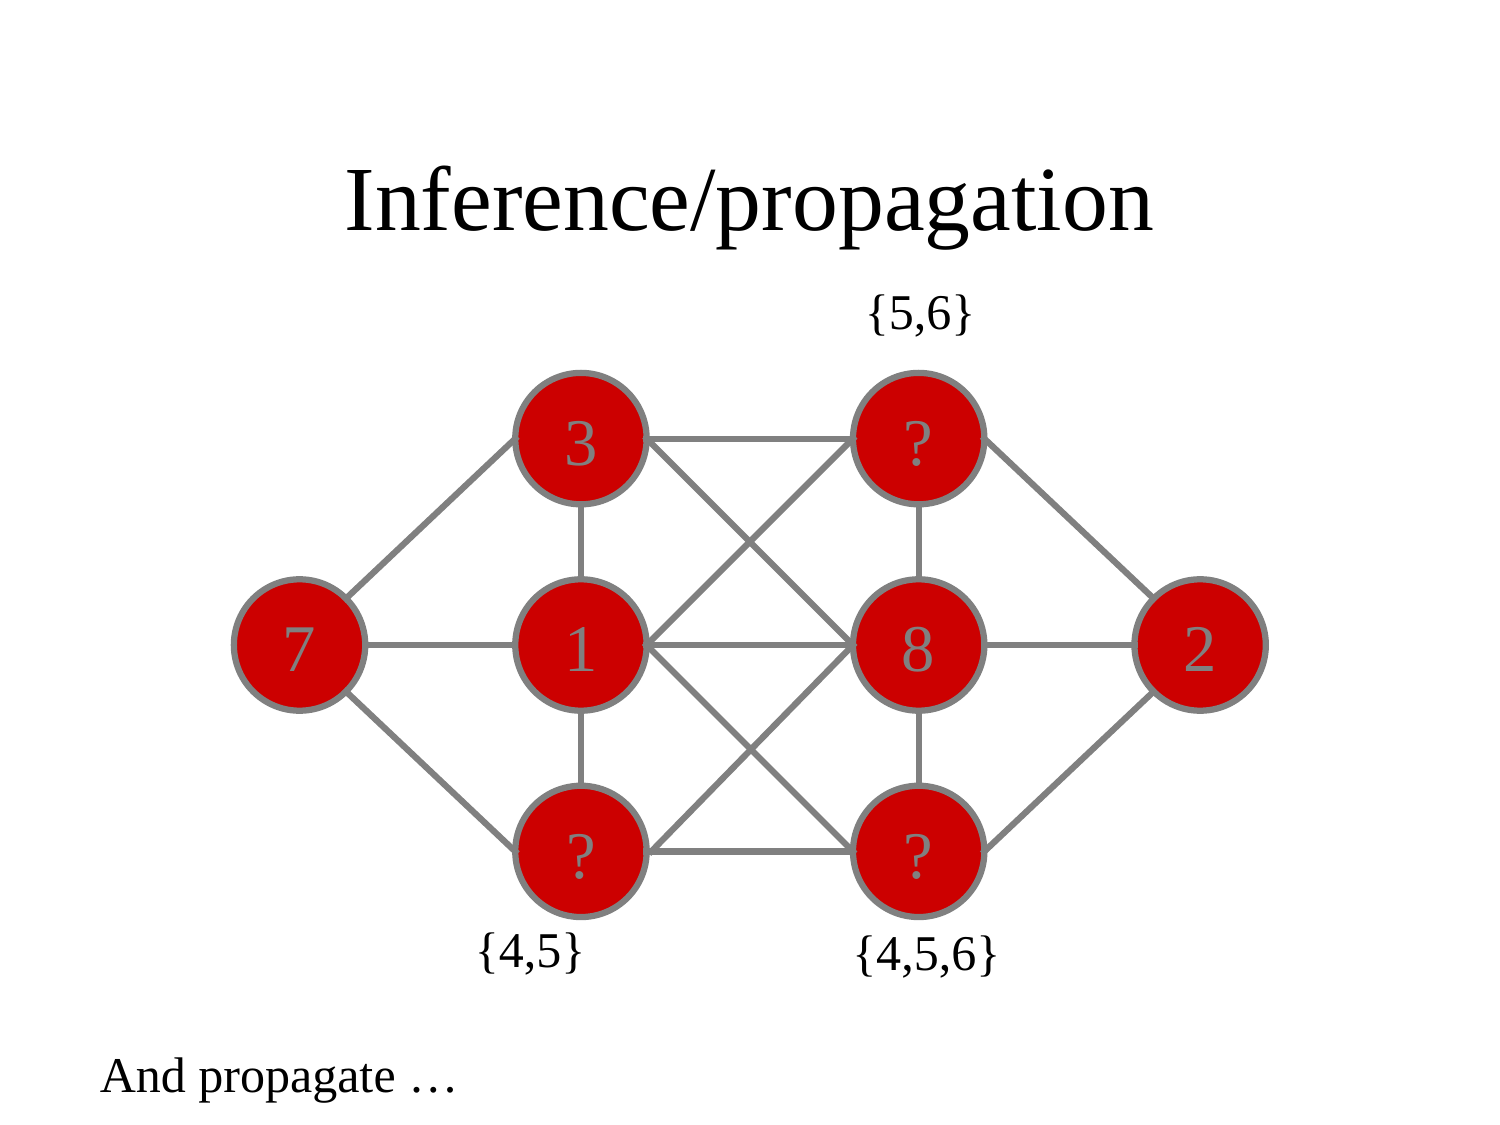

# Inference/propagation
{5,6}
3
?
7
1
8
2
?
?
{4,5}
{4,5,6}
And propagate …